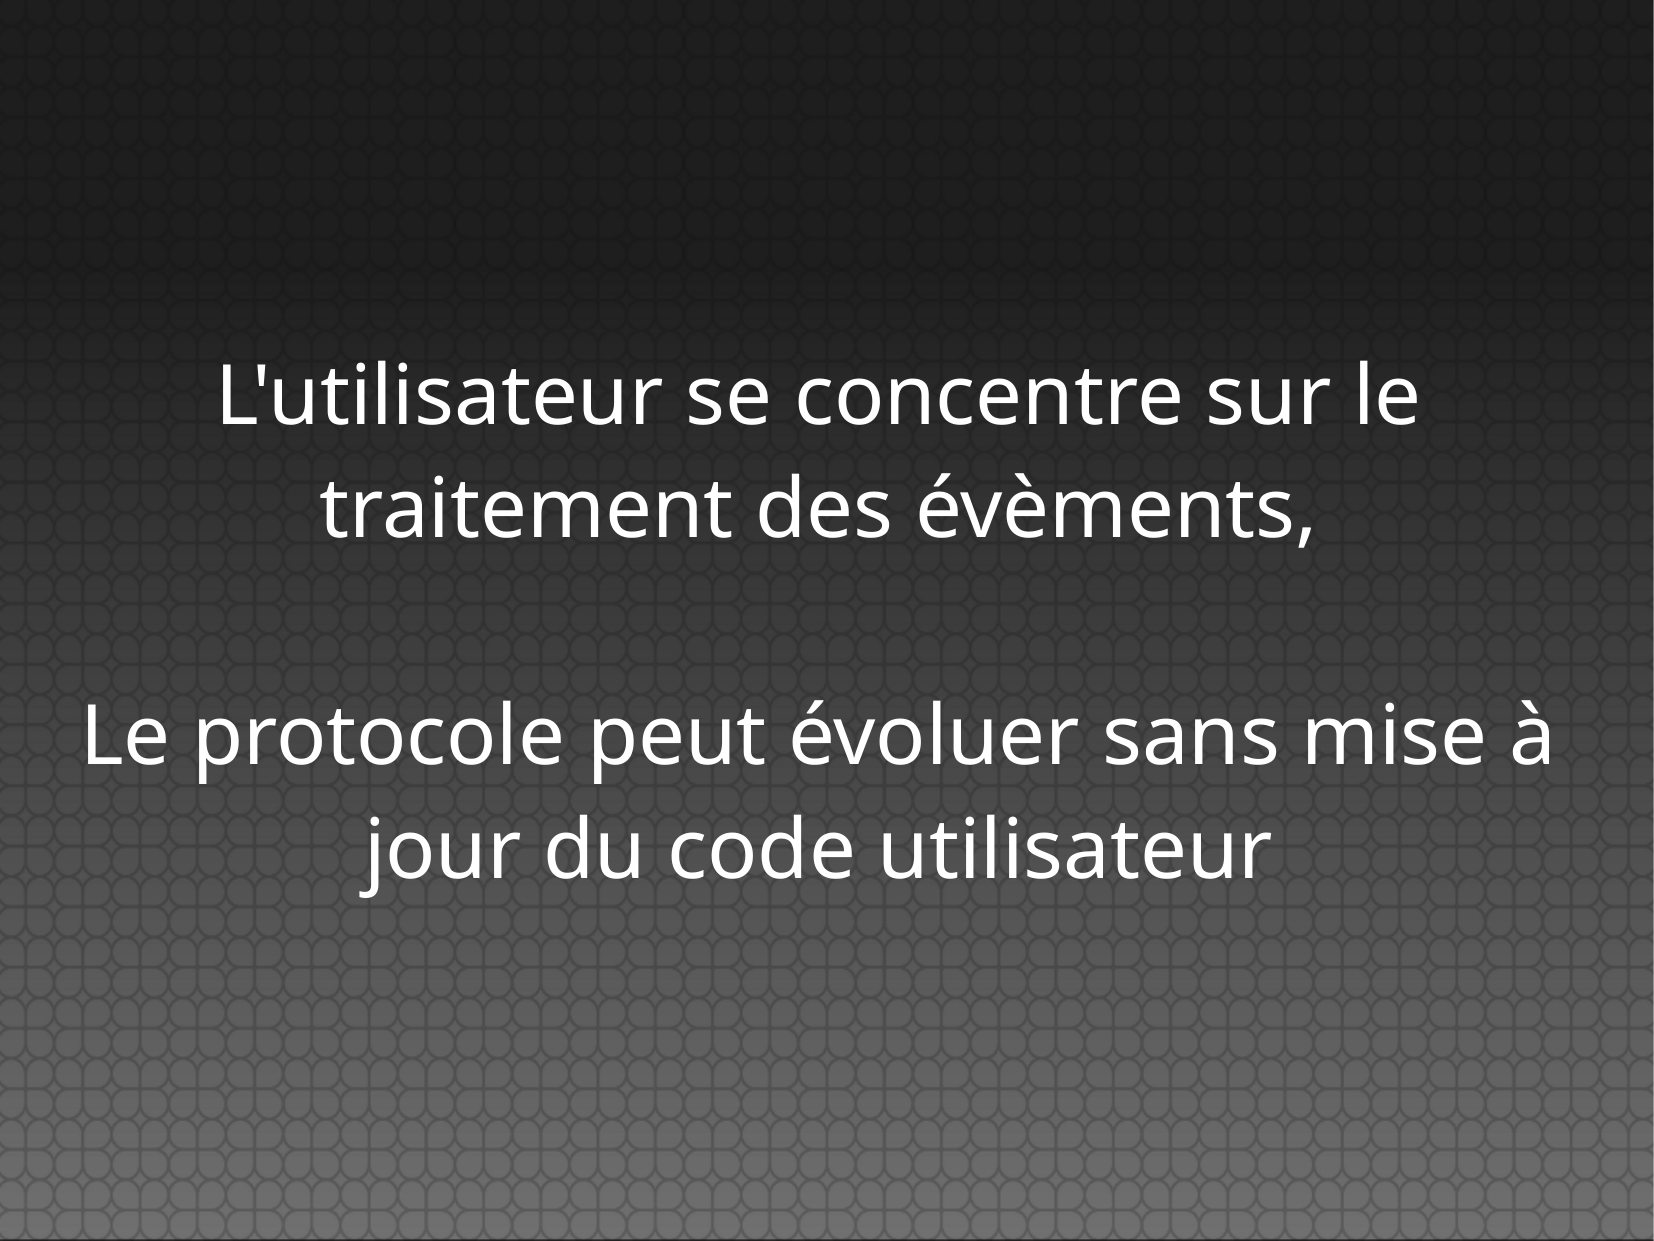

# L'utilisateur se concentre sur le traitement des évèments, Le protocole peut évoluer sans mise à jour du code utilisateur